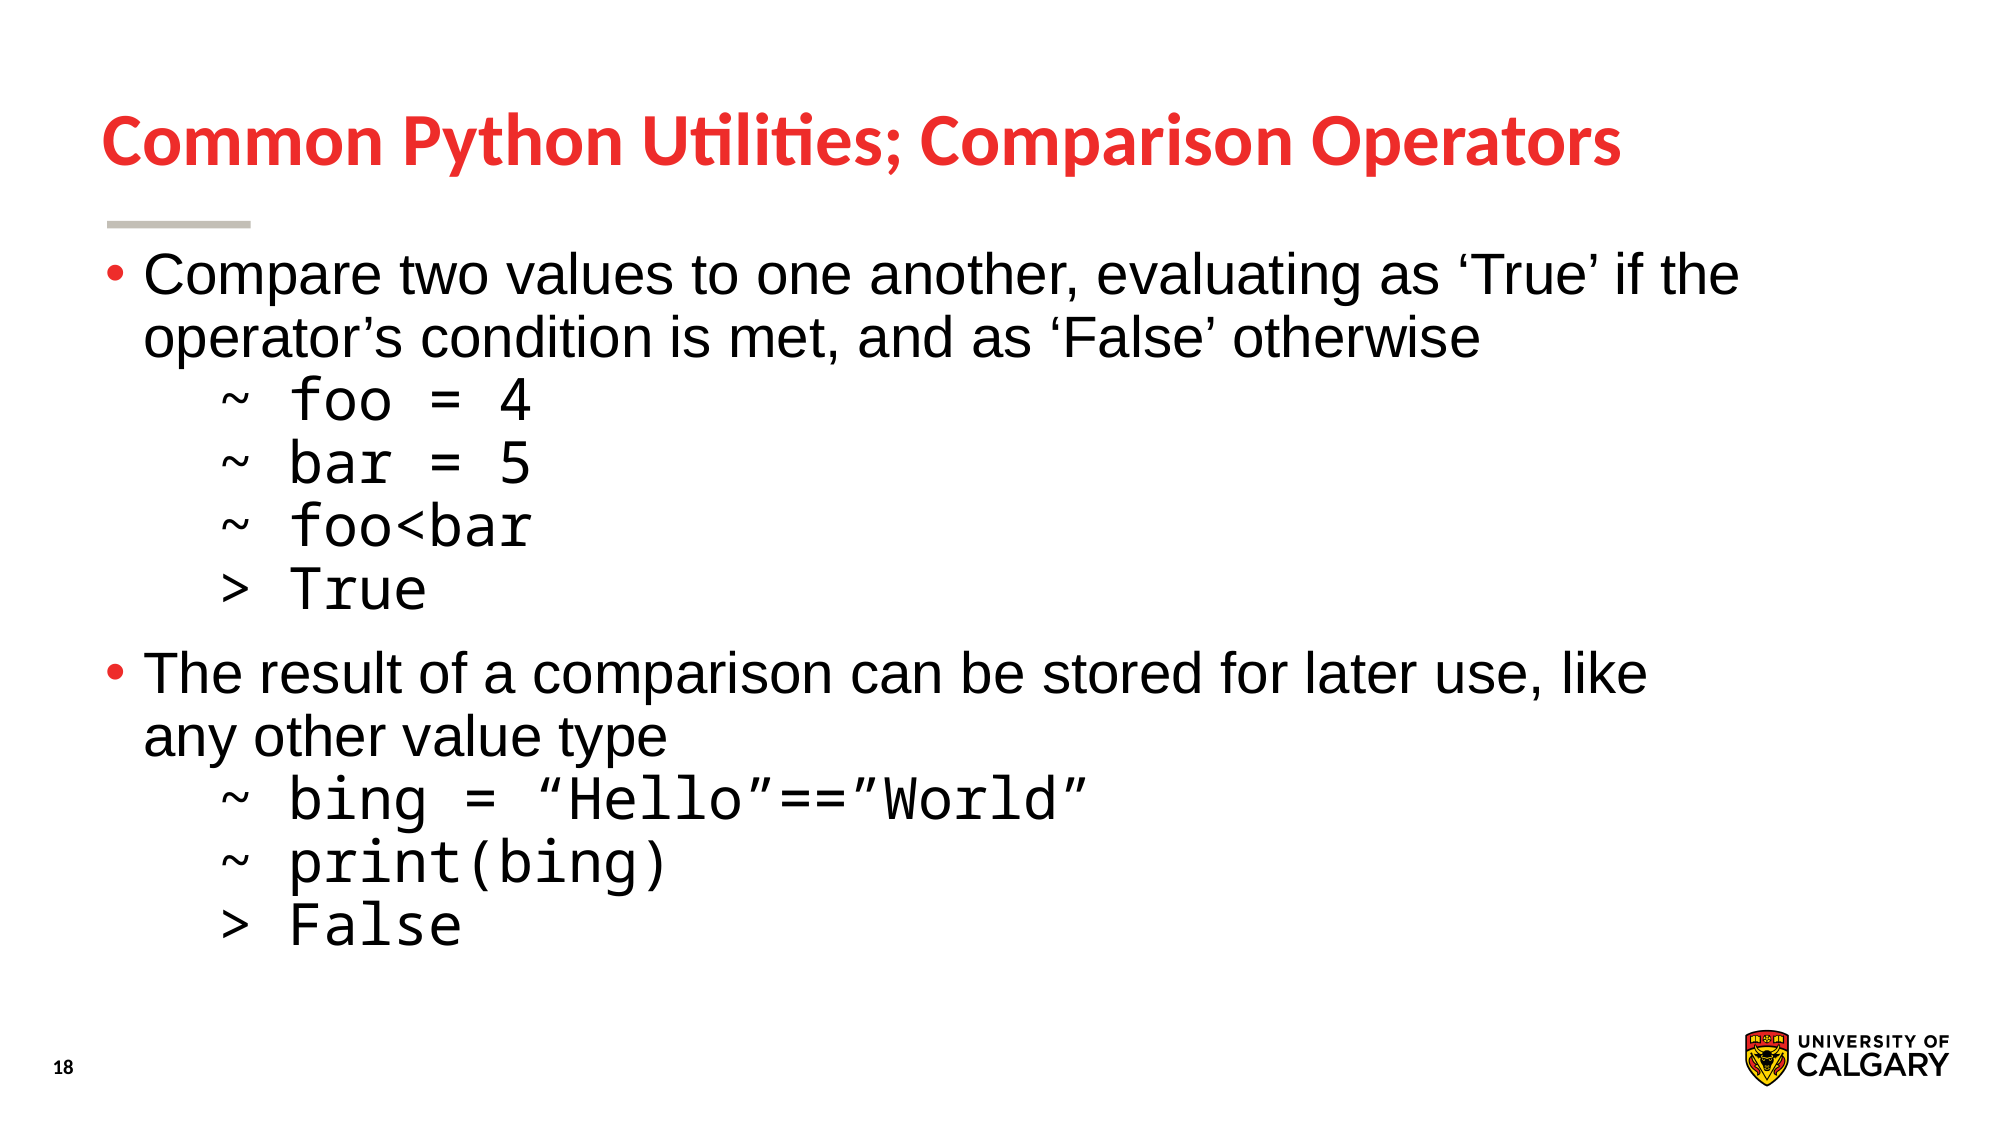

# Common Python Utilities; Comparison Operators
Compare two values to one another, evaluating as ‘True’ if the operator’s condition is met, and as ‘False’ otherwise
	~ foo = 4
	~ bar = 5
	~ foo<bar
	> True
The result of a comparison can be stored for later use, like any other value type
	~ bing = “Hello”==”World”
	~ print(bing)
	> False